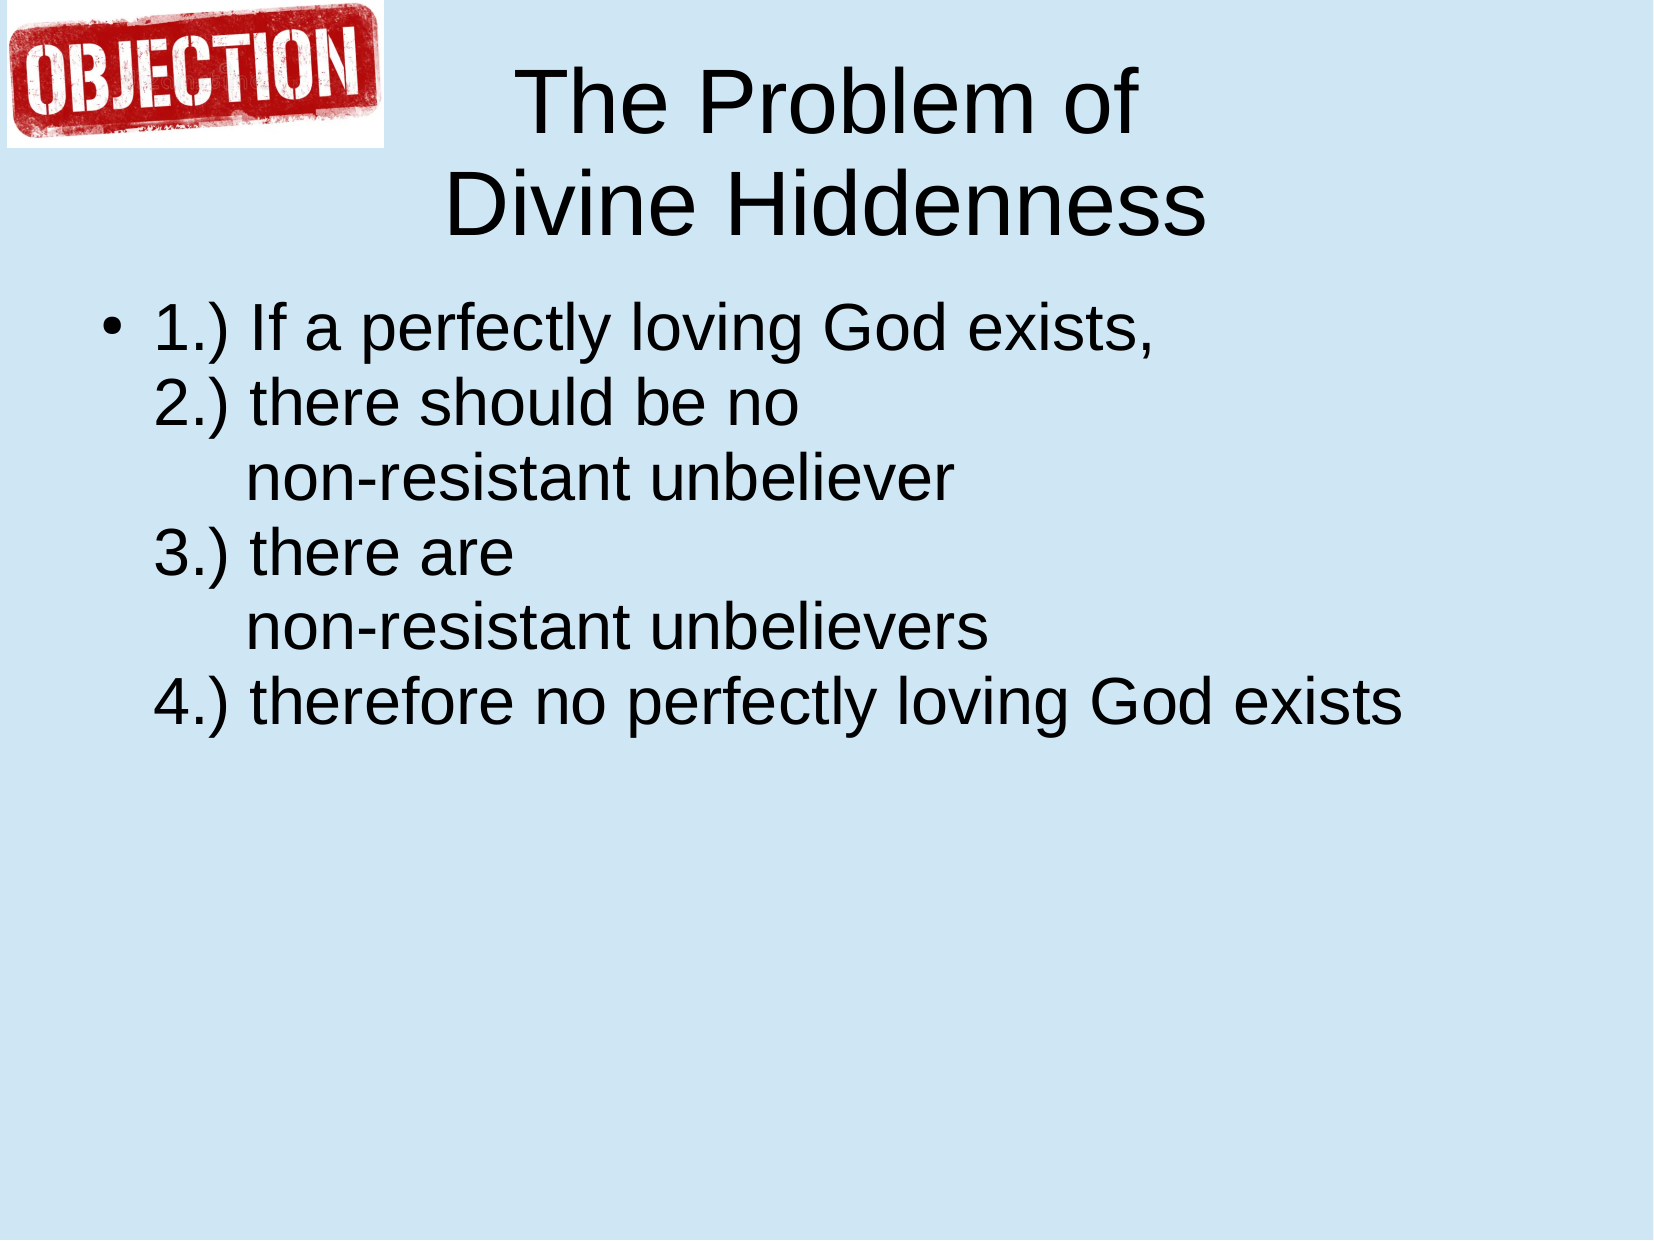

# The Problem of Divine Hiddenness
1.) If a perfectly loving God exists,
2.) there should be no
 non-resistant unbeliever
3.) there are
 non-resistant unbelievers
4.) therefore no perfectly loving God exists